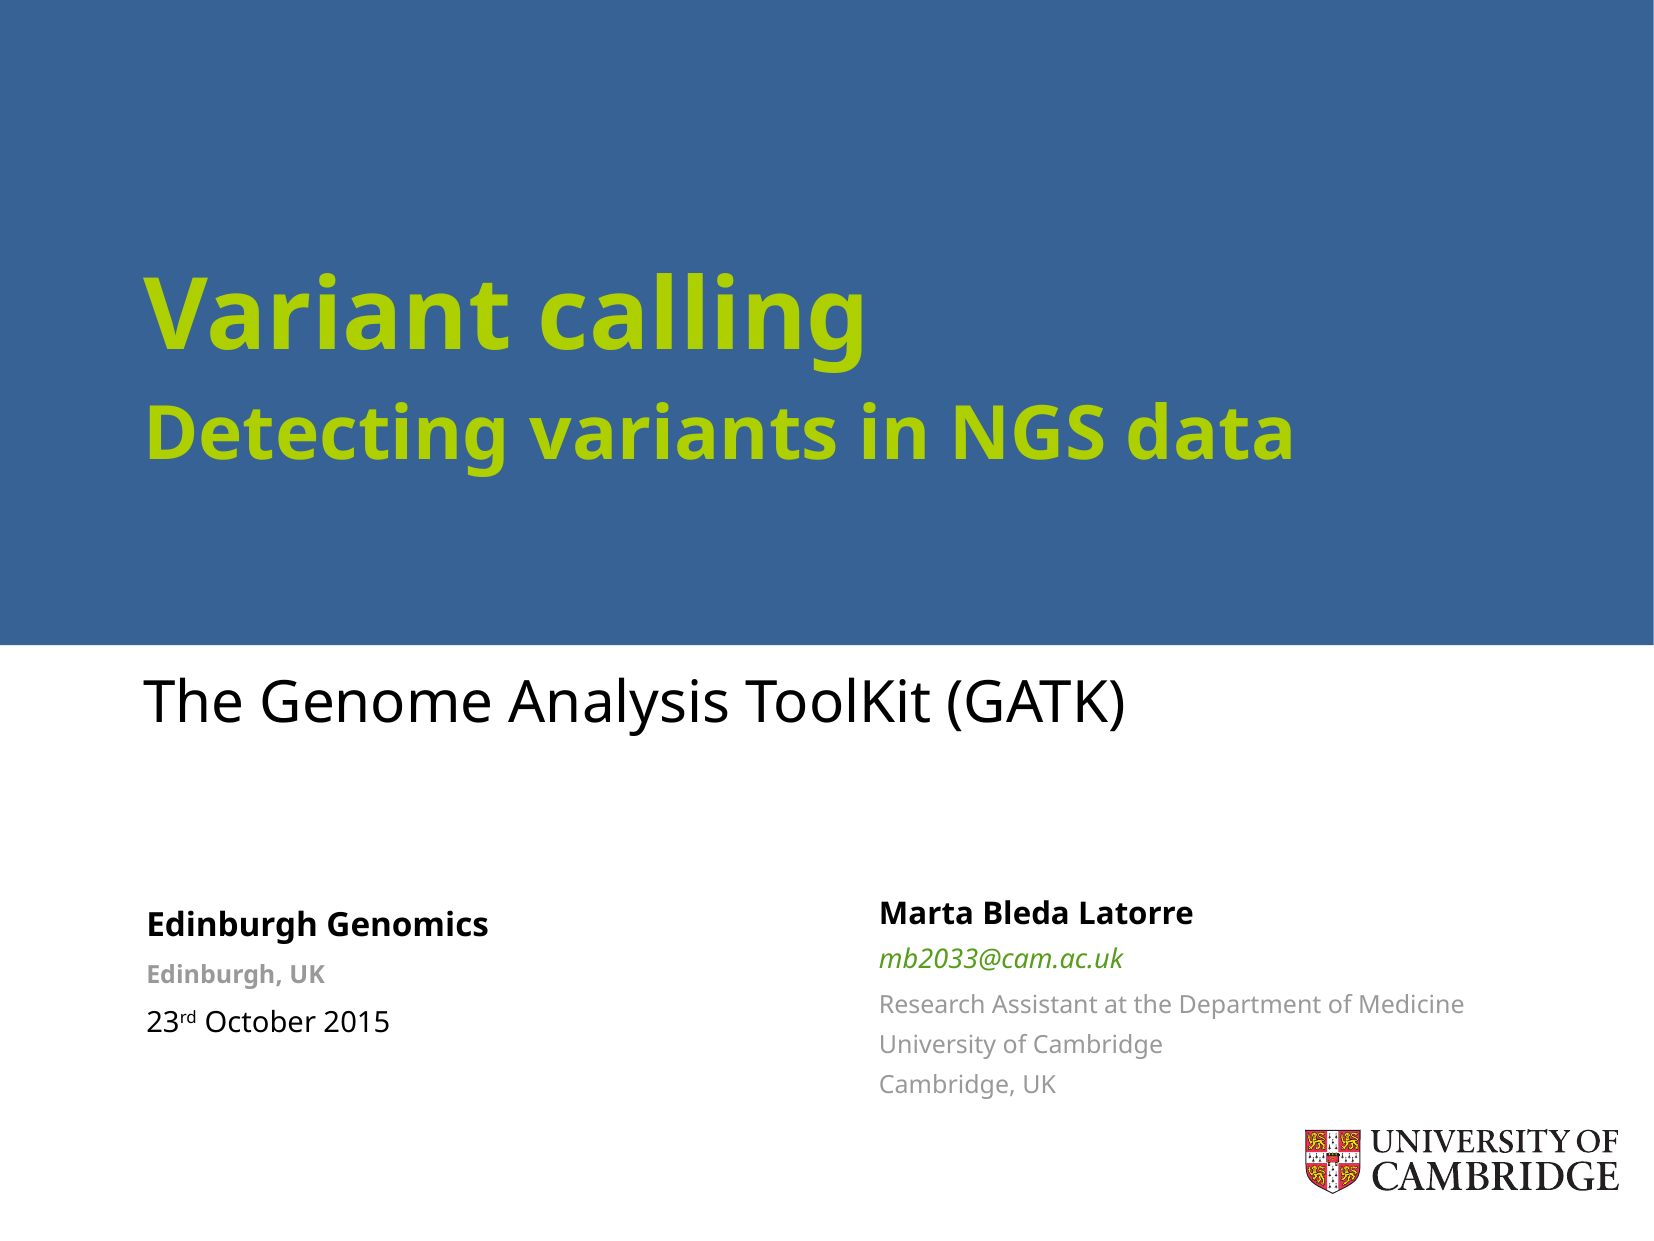

# Variant calling Detecting variants in NGS data
The Genome Analysis ToolKit (GATK)
Edinburgh Genomics
Edinburgh, UK
23rd October 2015